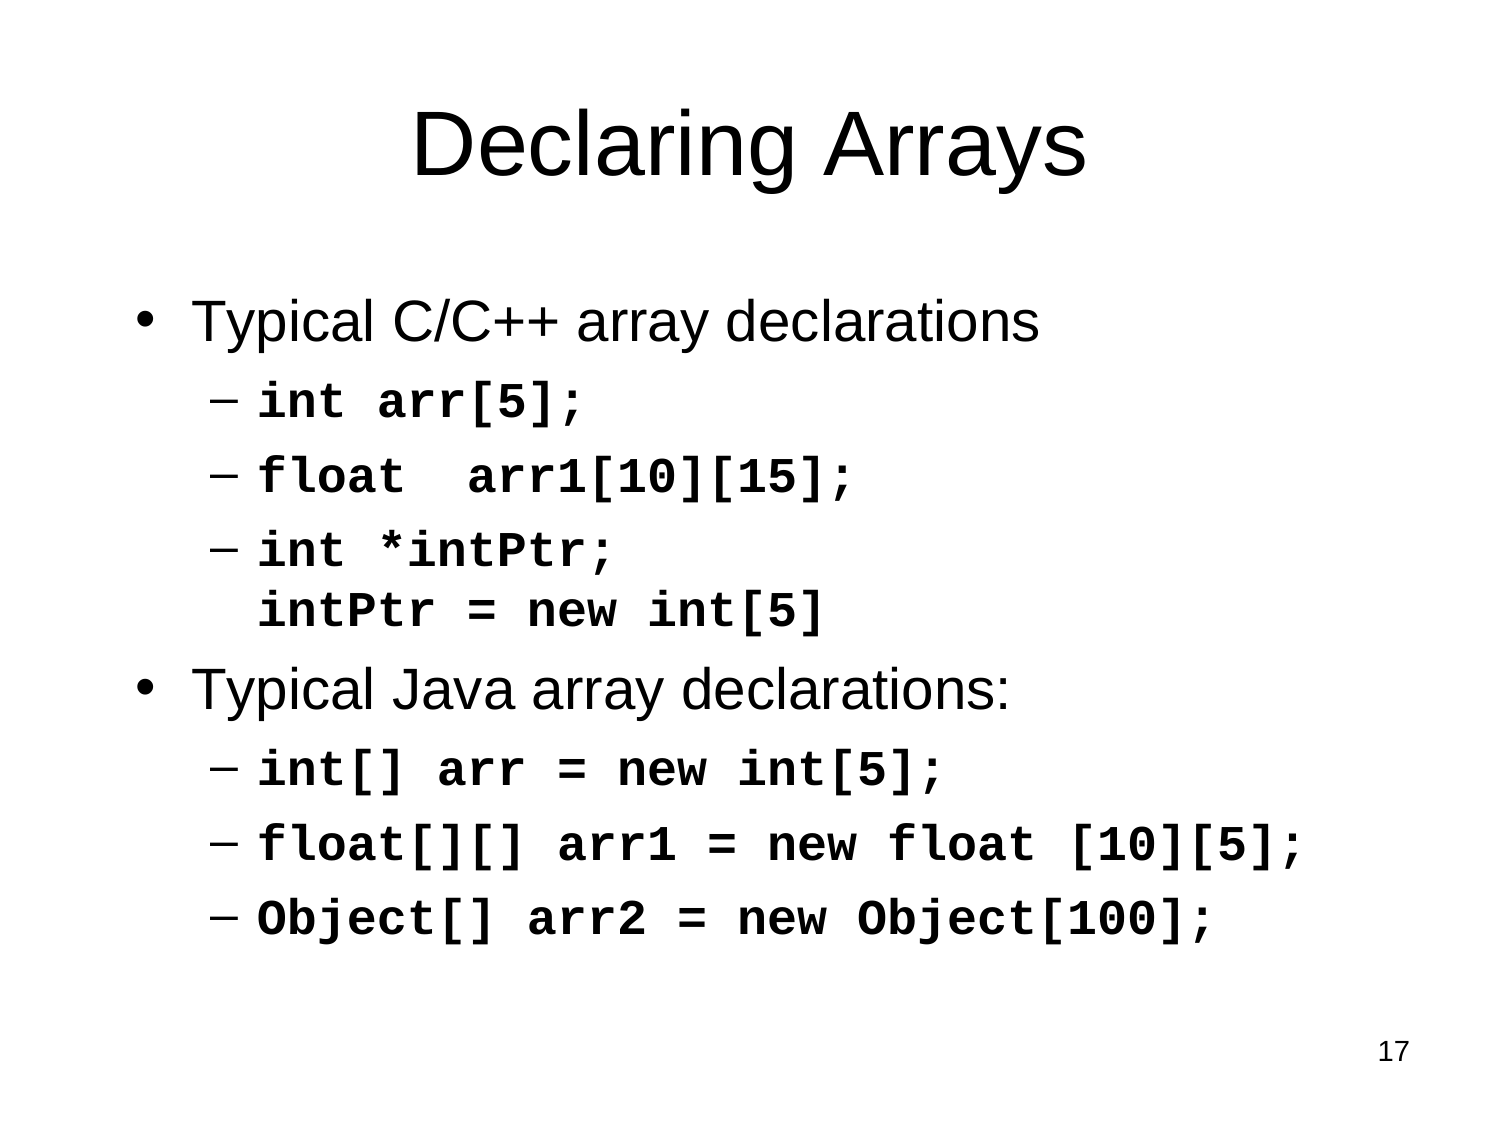

# Declaring Arrays
Typical C/C++ array declarations
int arr[5];
float arr1[10][15];
int *intPtr;
intPtr = new int[5]
Typical Java array declarations:
int[] arr = new int[5];
float[][] arr1 = new float [10][5];
Object[] arr2 = new Object[100];